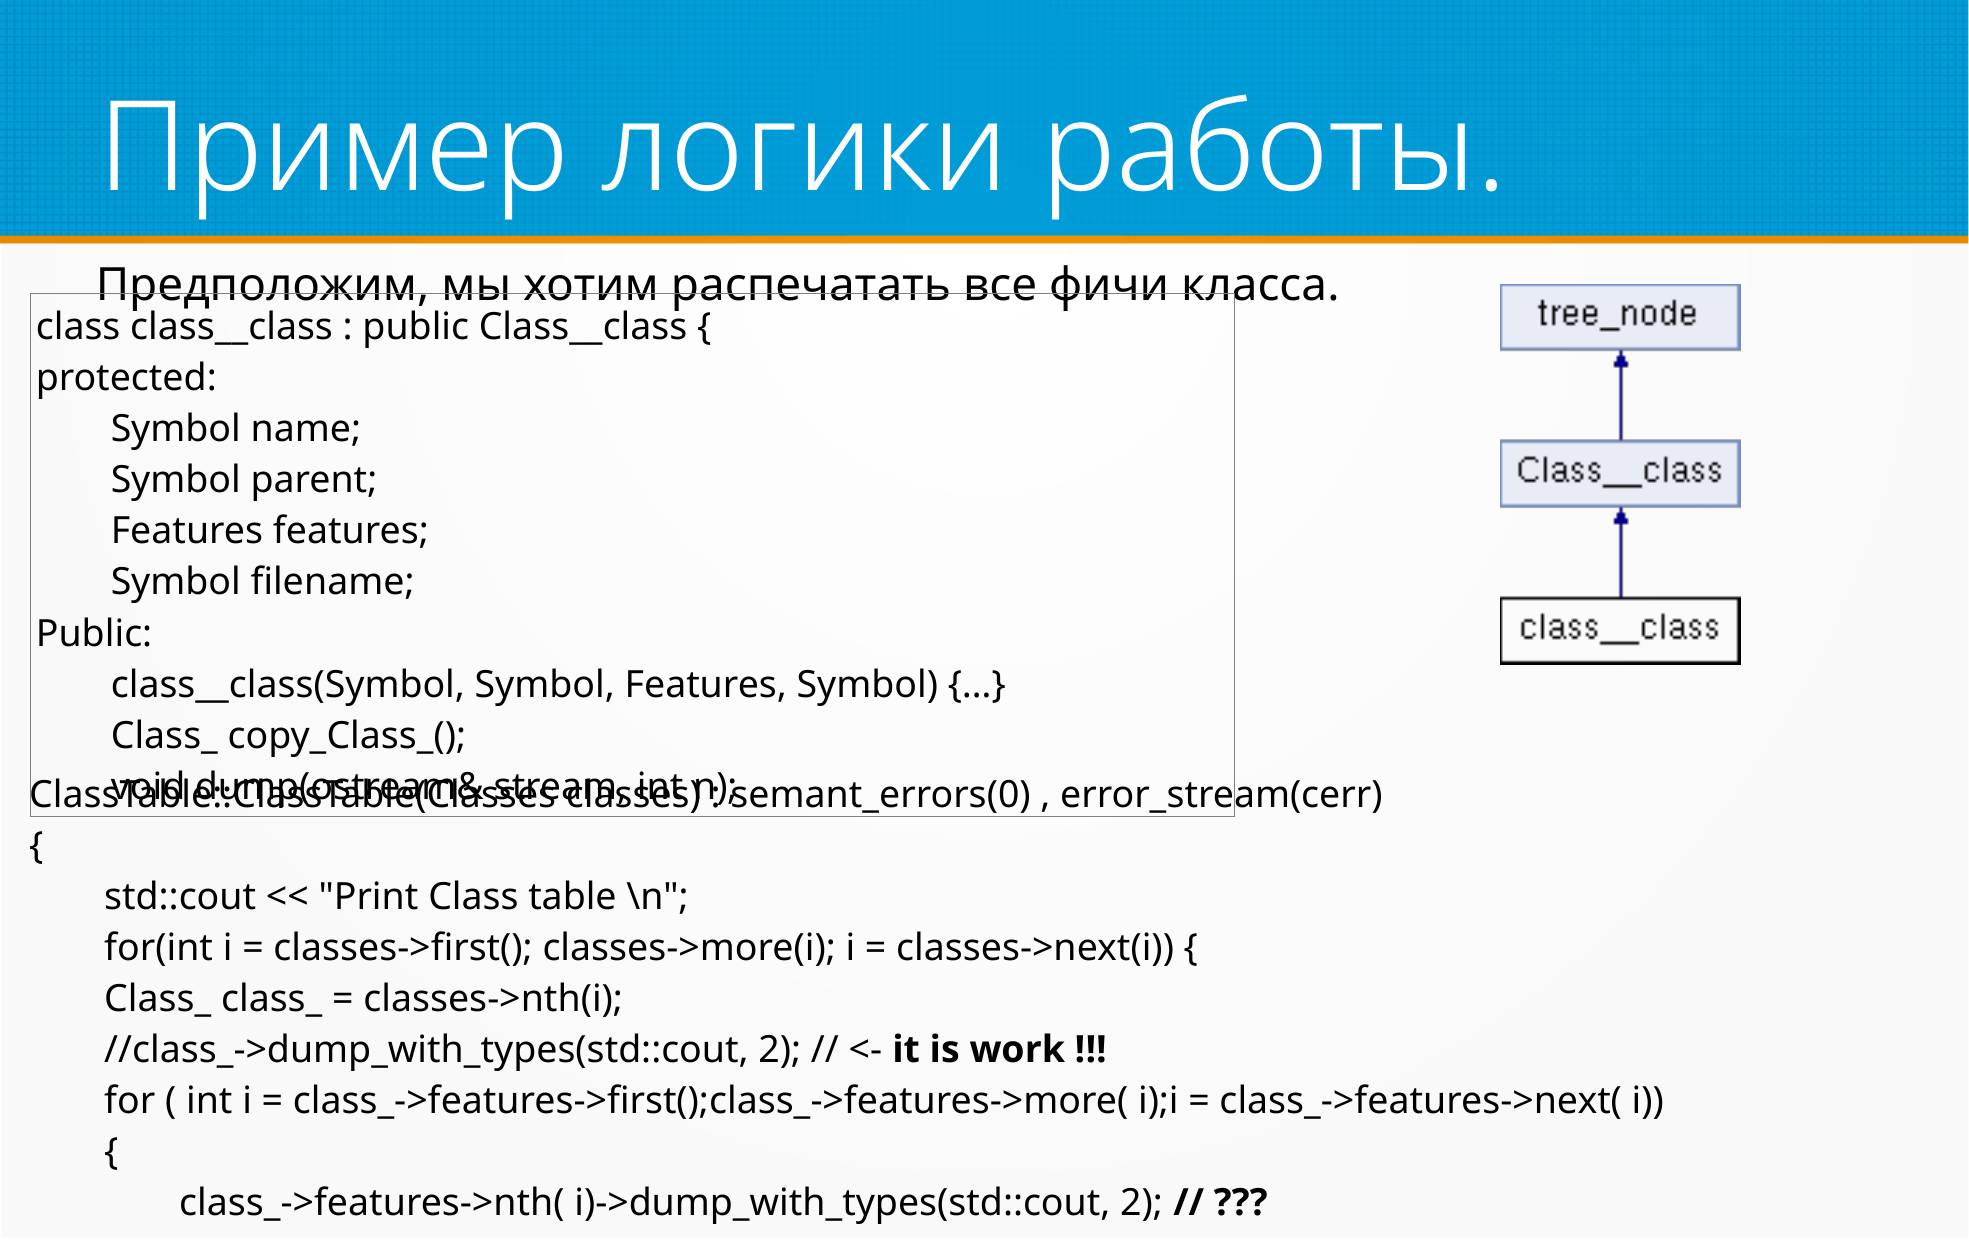

# Пример логики работы.
Предположим, мы хотим распечатать все фичи класса.
class class__class : public Class__class {
protected:
	Symbol name;
	Symbol parent;
	Features features;
	Symbol filename;
Public:
	class__class(Symbol, Symbol, Features, Symbol) {…}
	Class_ copy_Class_();
	void dump(ostream& stream, int n);
ClassTable::ClassTable(Classes classes) : semant_errors(0) , error_stream(cerr)
{
	std::cout << "Print Class table \n";
	for(int i = classes->first(); classes->more(i); i = classes->next(i)) {
	Class_ class_ = classes->nth(i);
	//class_->dump_with_types(std::cout, 2); // <- it is work !!!
	for ( int i = class_->features->first();class_->features->more( i);i = class_->features->next( i))
	{
		class_->features->nth( i)->dump_with_types(std::cout, 2); // ???